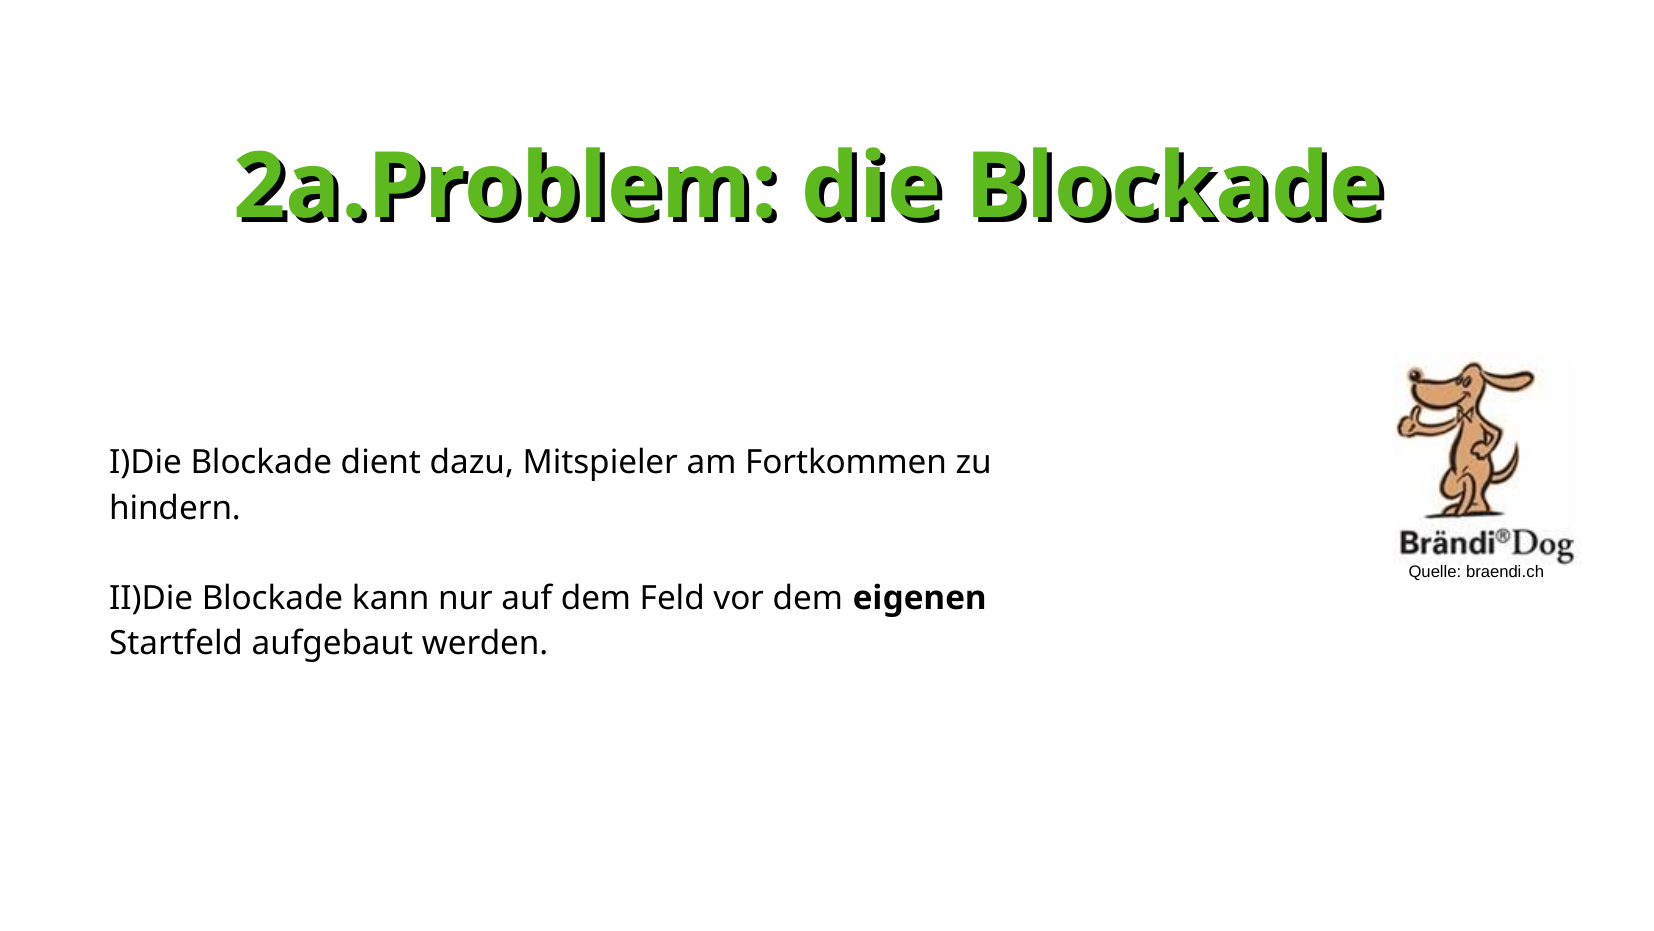

# 2a.Problem: die Blockade
I)Die Blockade dient dazu, Mitspieler am Fortkommen zu hindern.
II)Die Blockade kann nur auf dem Feld vor dem eigenen Startfeld aufgebaut werden.
Quelle: braendi.ch